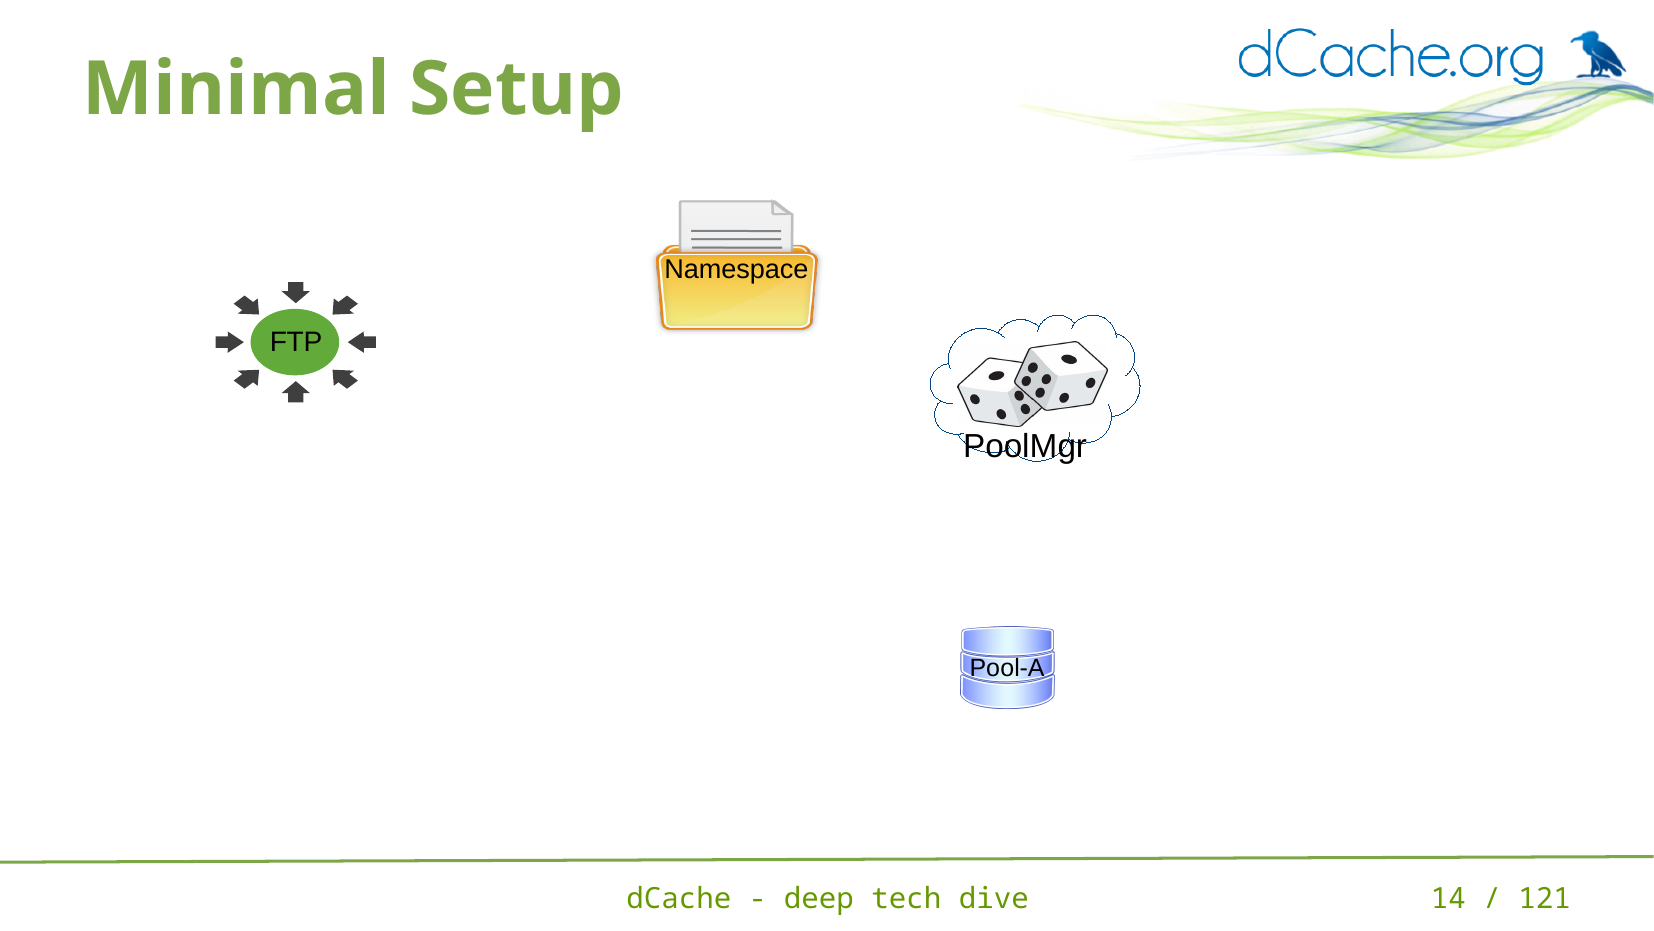

# Minimal Setup
Namespace
FTP
PoolMgr
Pool-A
dCache - deep tech dive
14